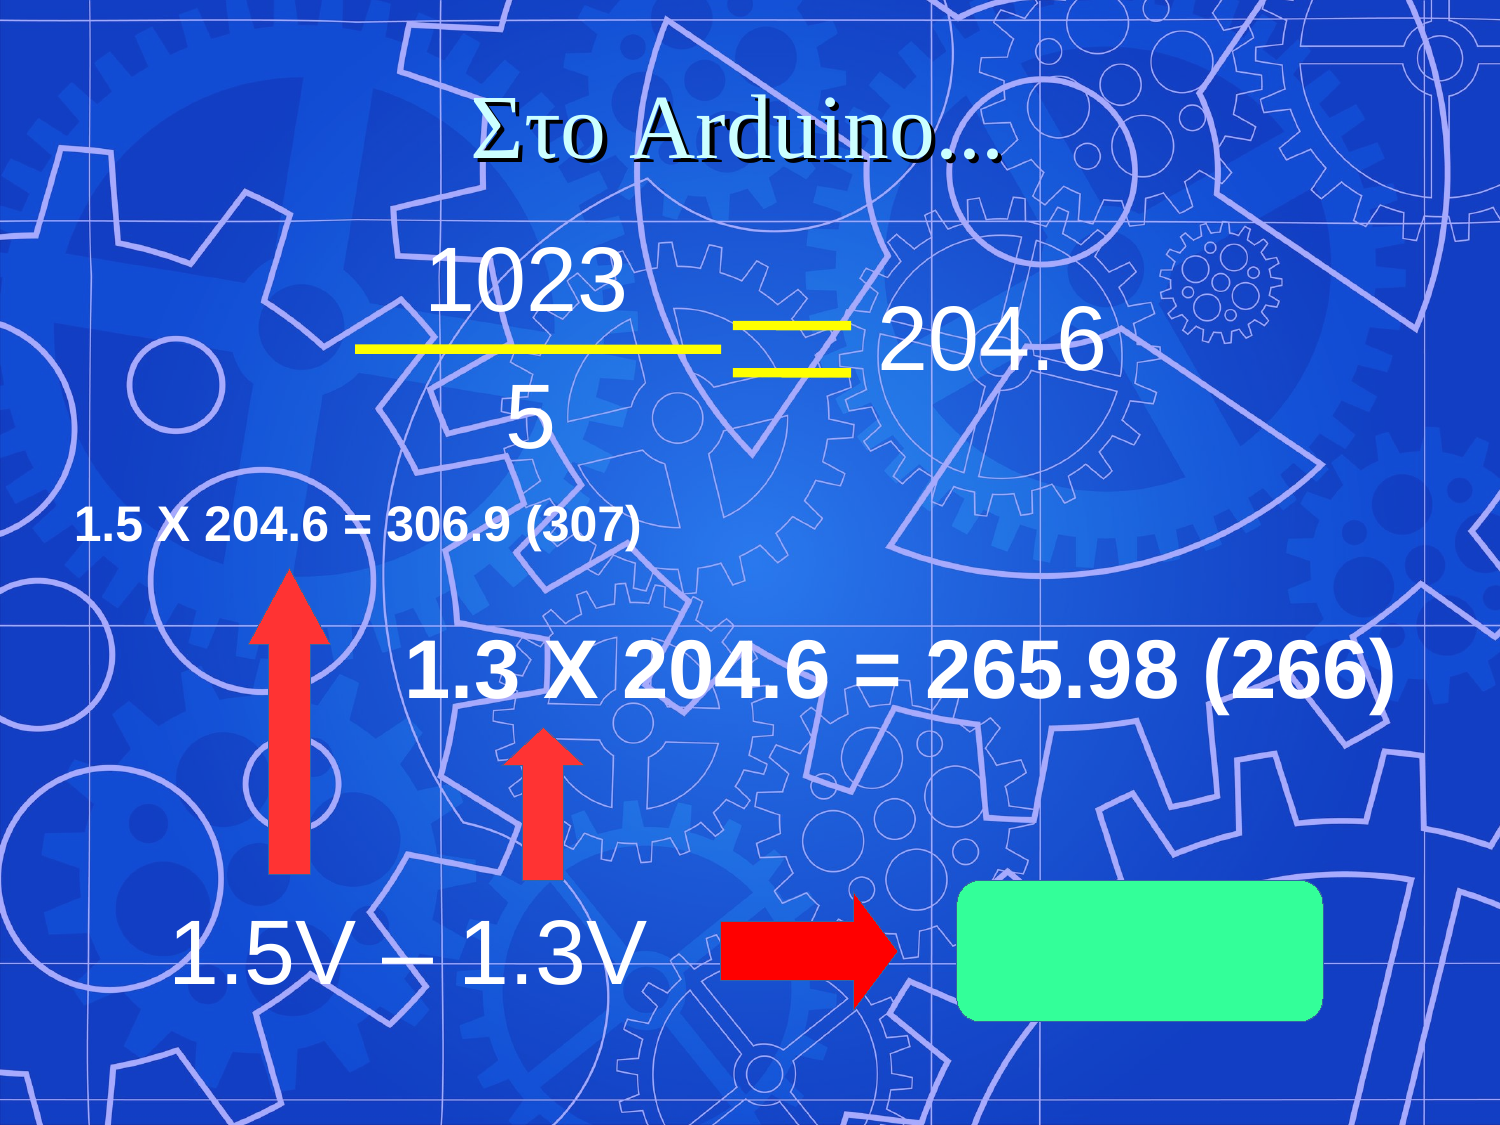

# Στο Arduino...
1023
204.6
5
1.5 Χ 204.6 = 306.9 (307)
1.3 Χ 204.6 = 265.98 (266)
1.5V – 1.3V